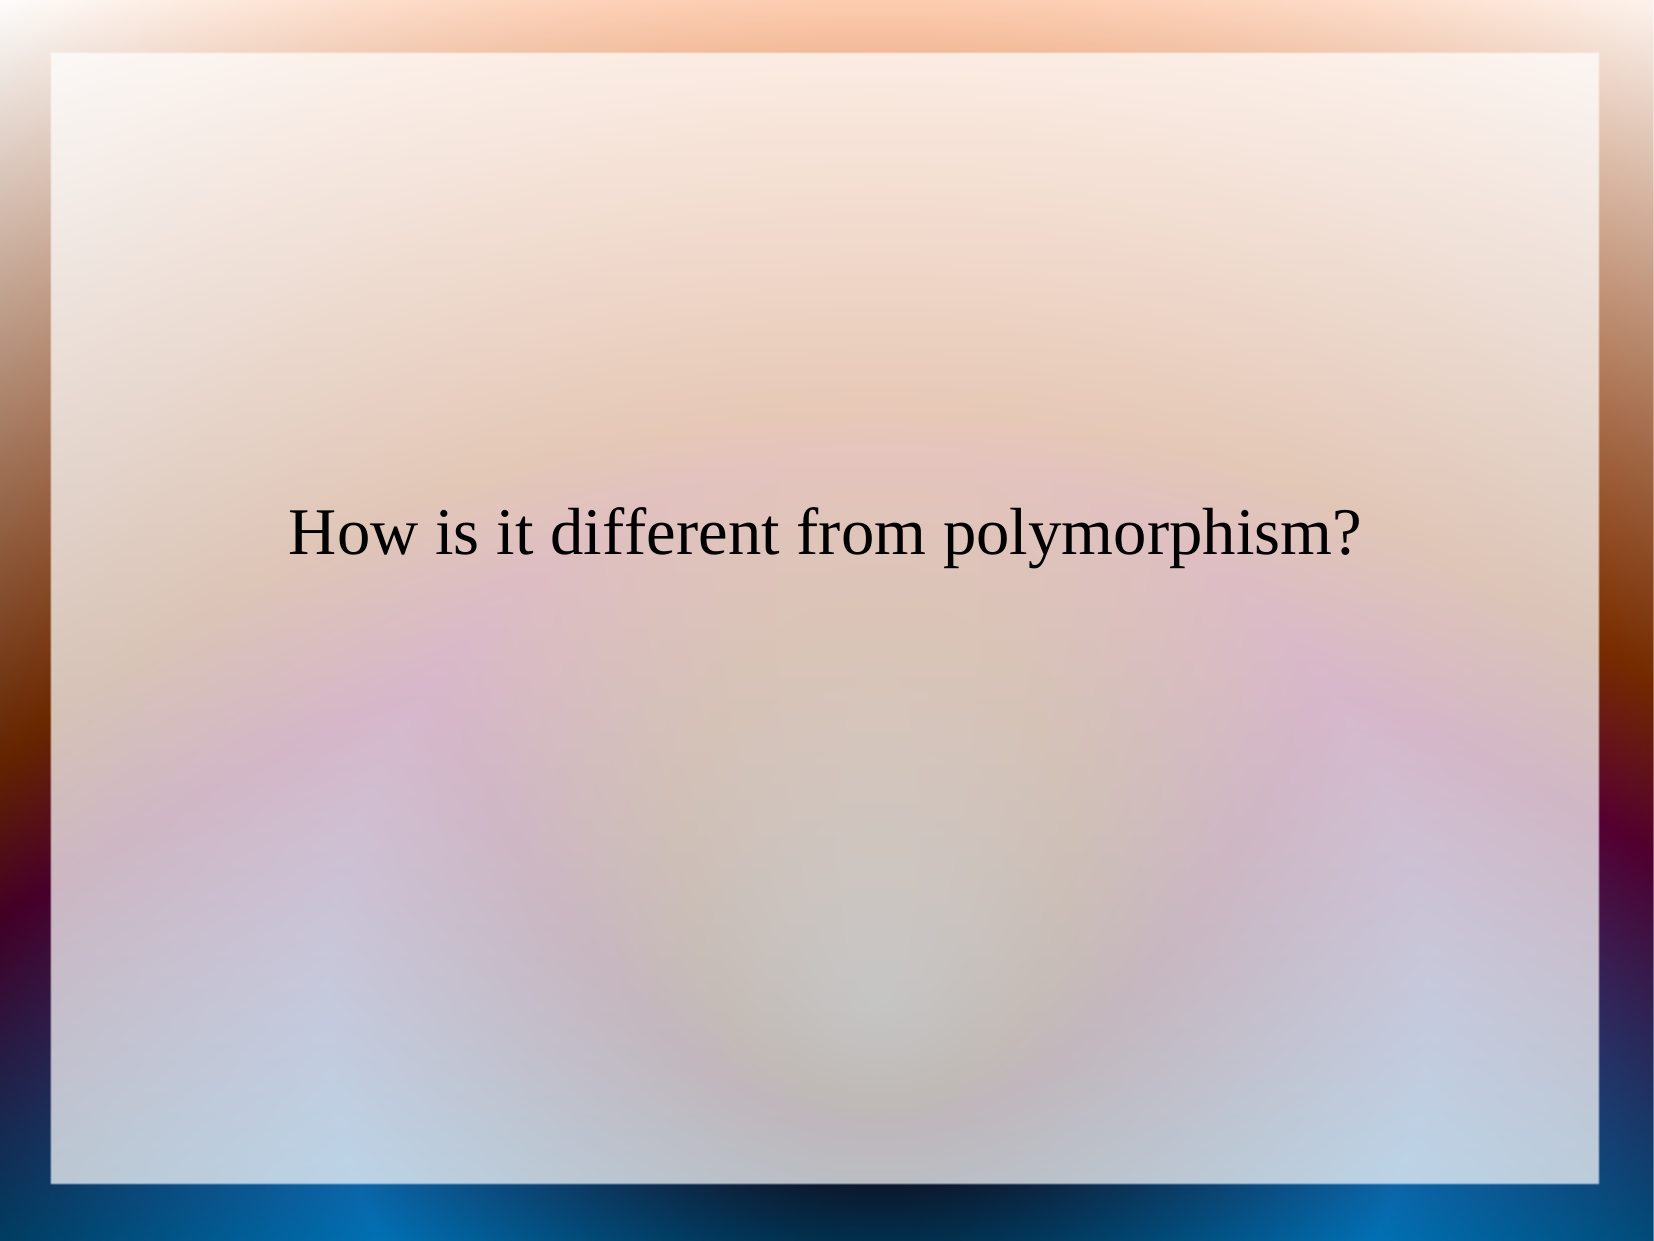

# How is it different from polymorphism?